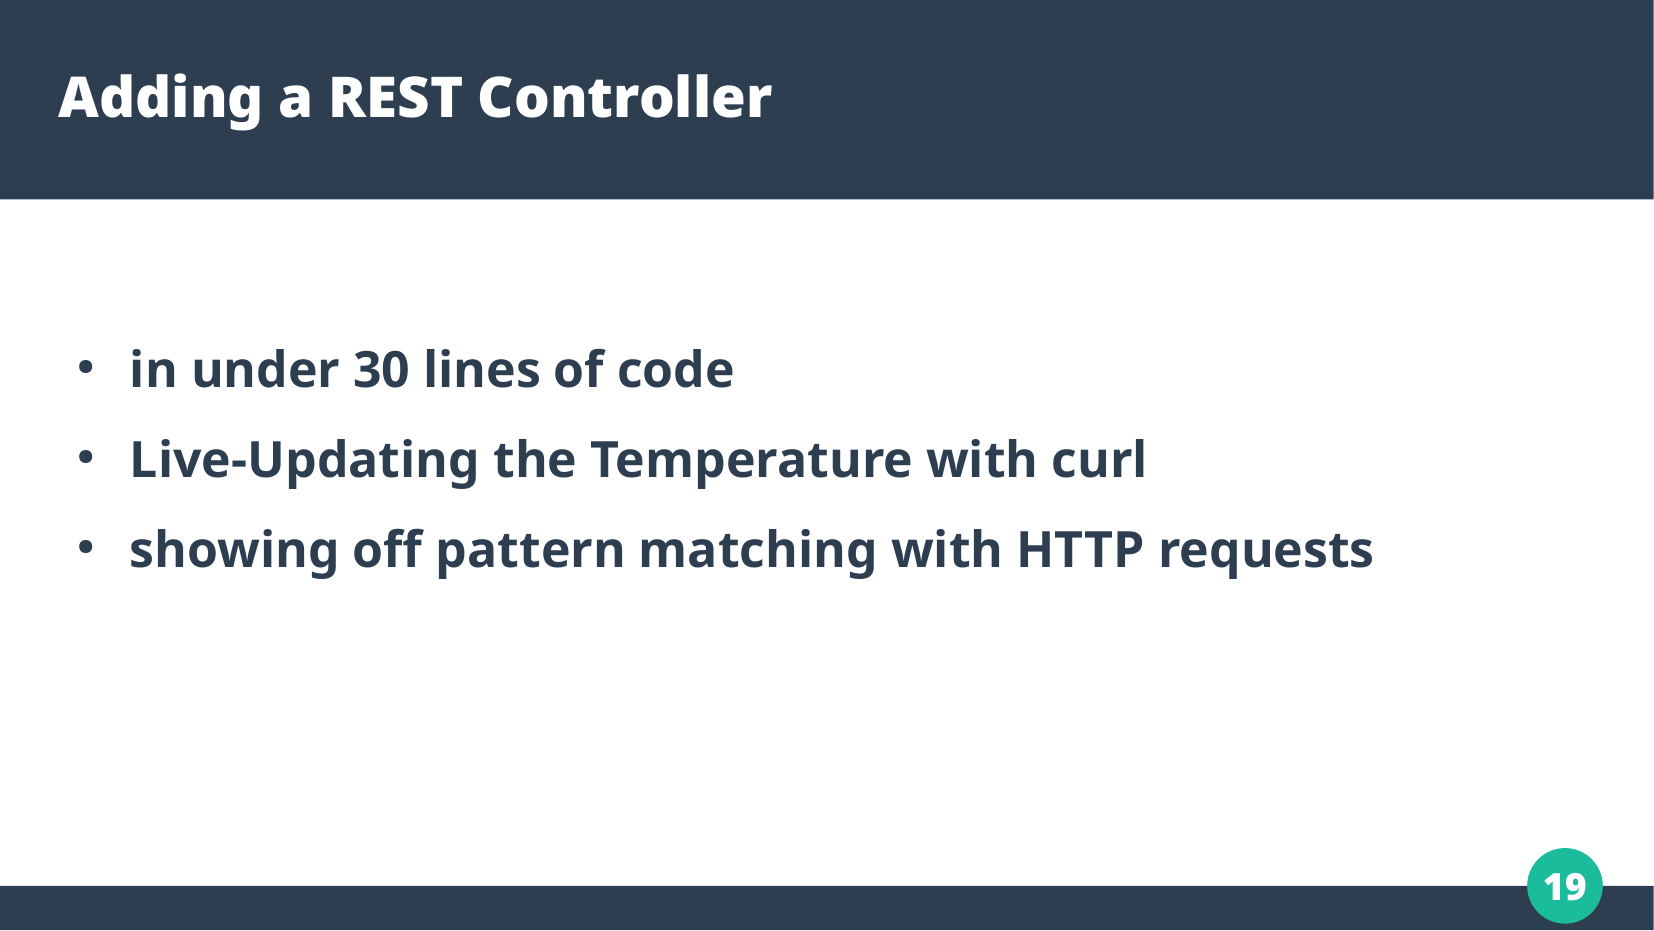

# Adding a REST Controller
in under 30 lines of code
Live-Updating the Temperature with curl
showing off pattern matching with HTTP requests